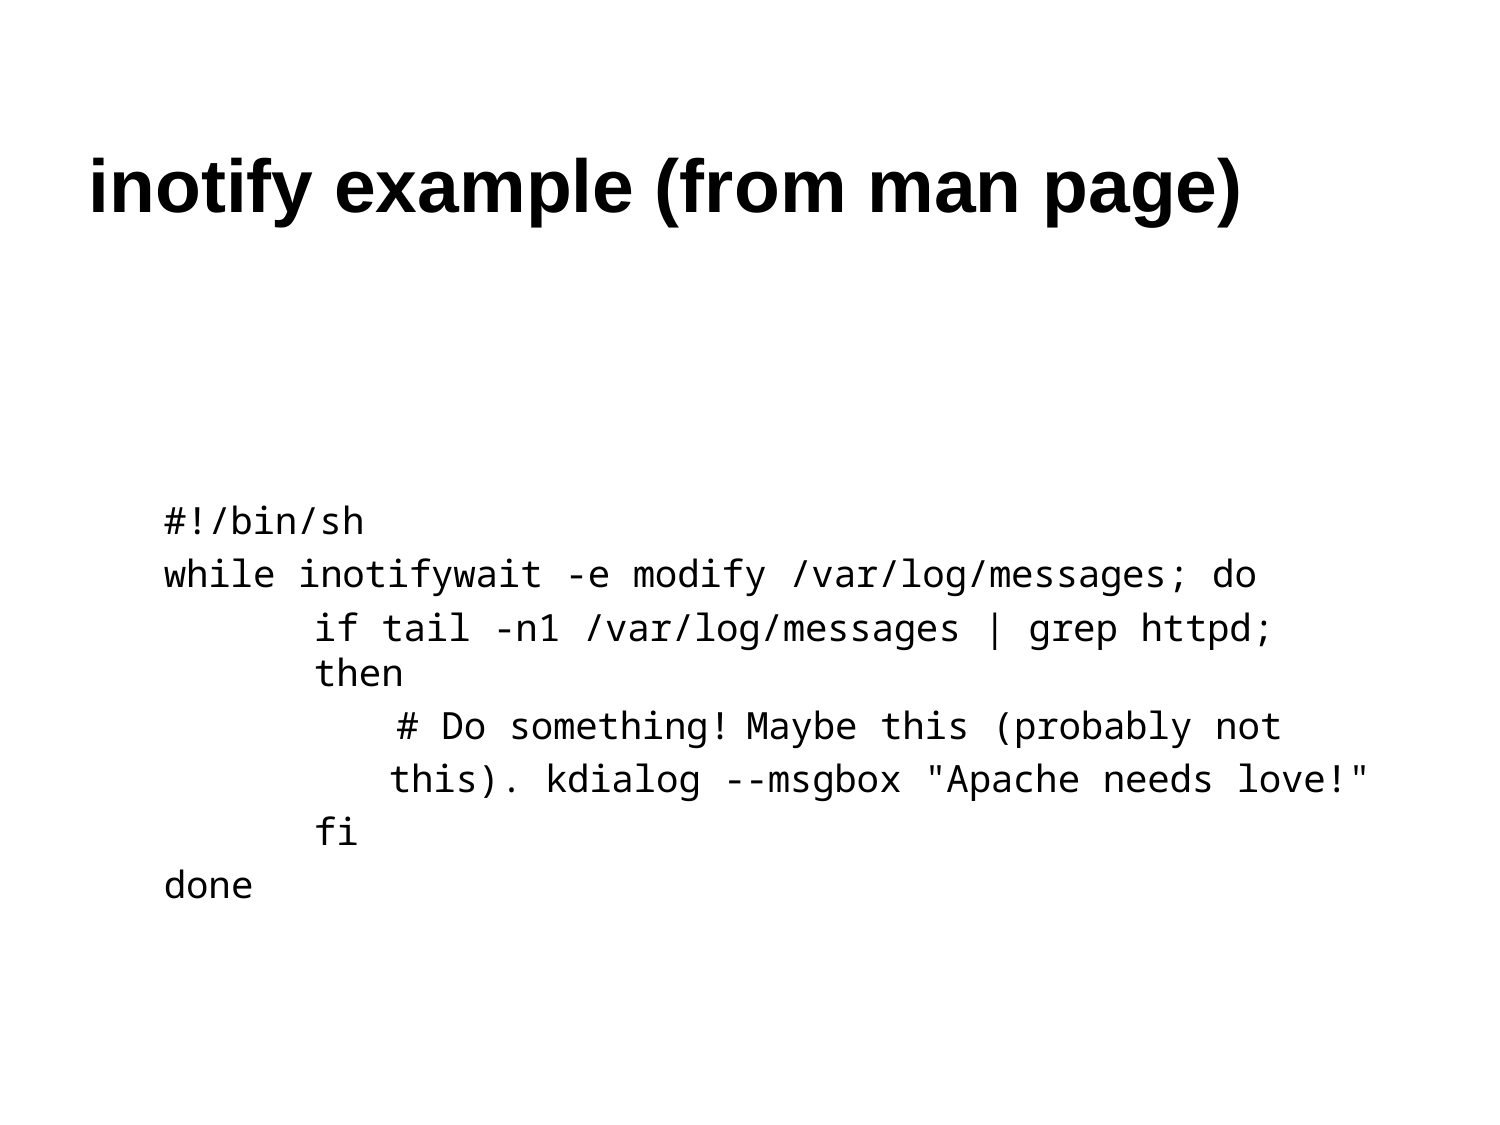

# inotify example (from man page)
#!/bin/sh
while inotifywait -e modify /var/log/messages; do
if tail -n1 /var/log/messages | grep httpd; then
# Do something!	Maybe this (probably not this). kdialog --msgbox "Apache needs love!"
fi
done